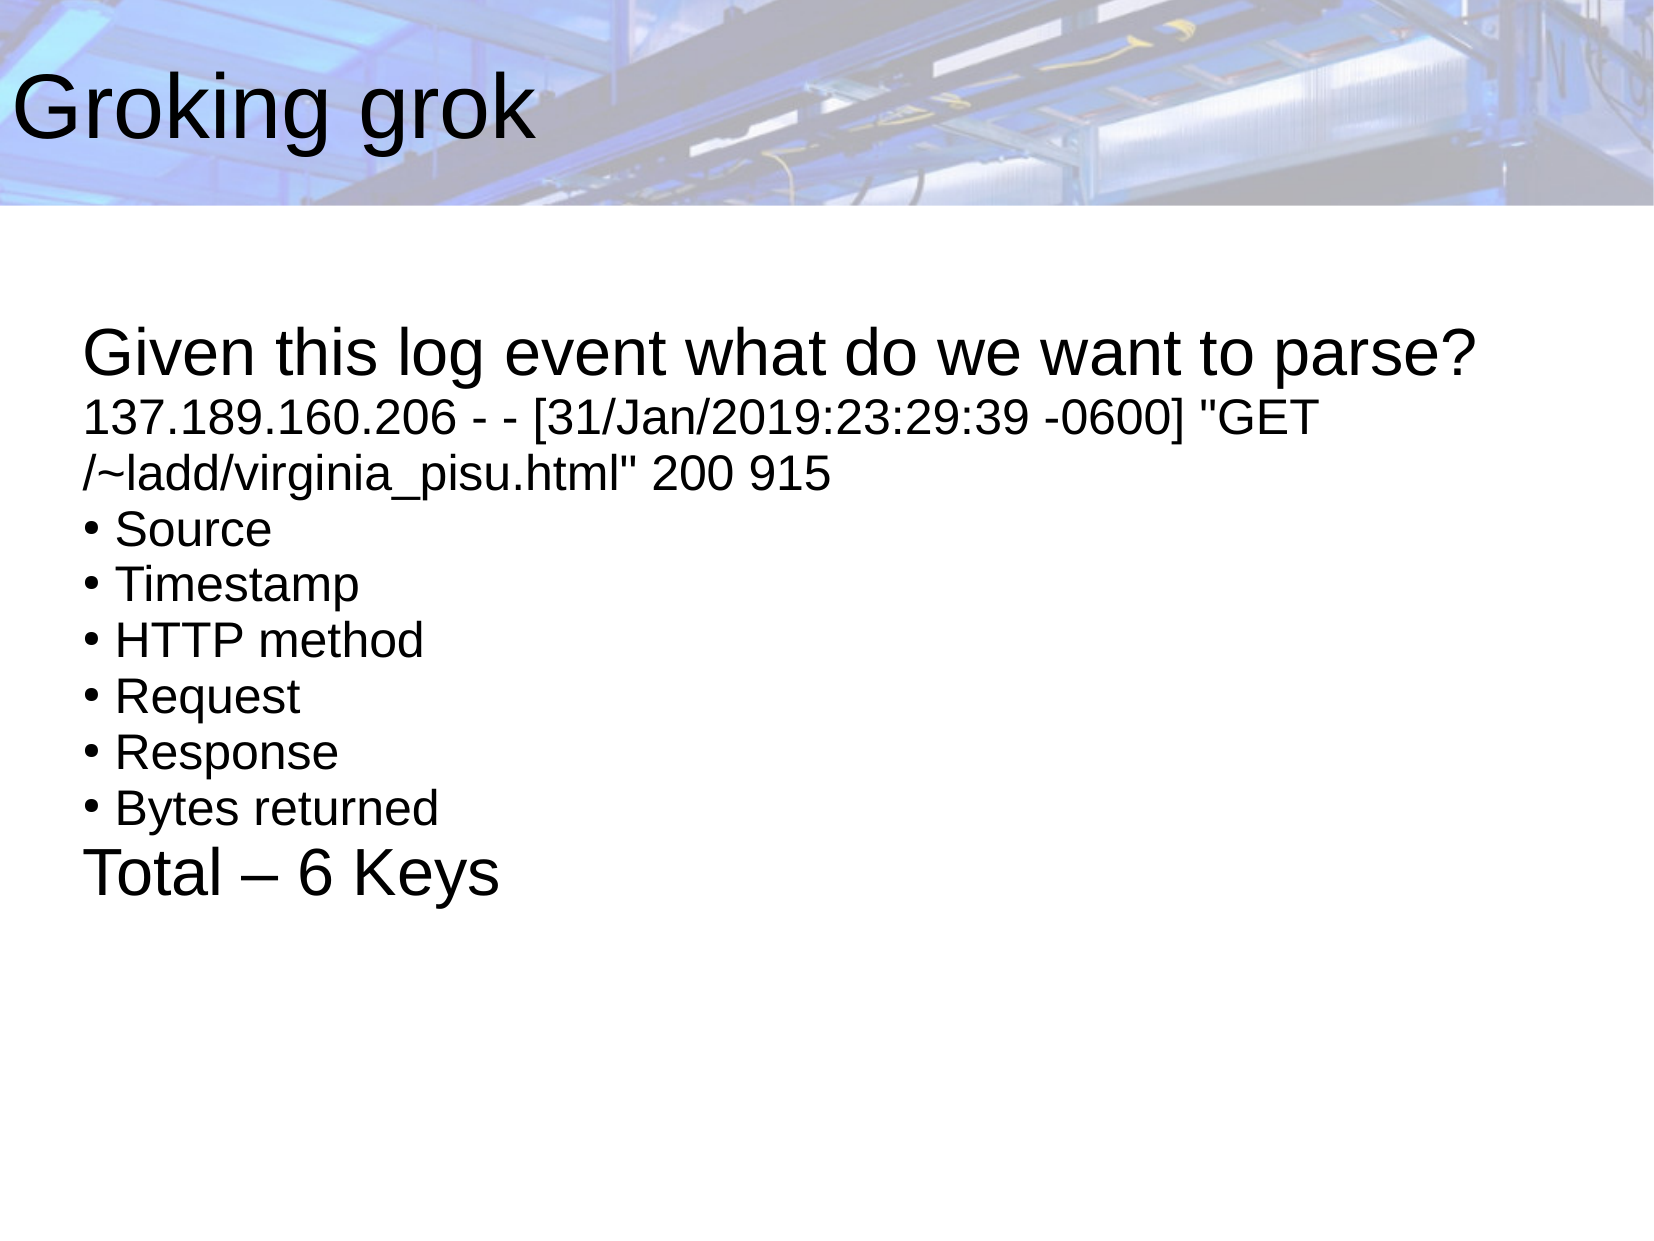

# Groking grok
Given this log event what do we want to parse?
137.189.160.206 - - [31/Jan/2019:23:29:39 -0600] "GET /~ladd/virginia_pisu.html" 200 915
 Source
 Timestamp
 HTTP method
 Request
 Response
 Bytes returned
Total – 6 Keys